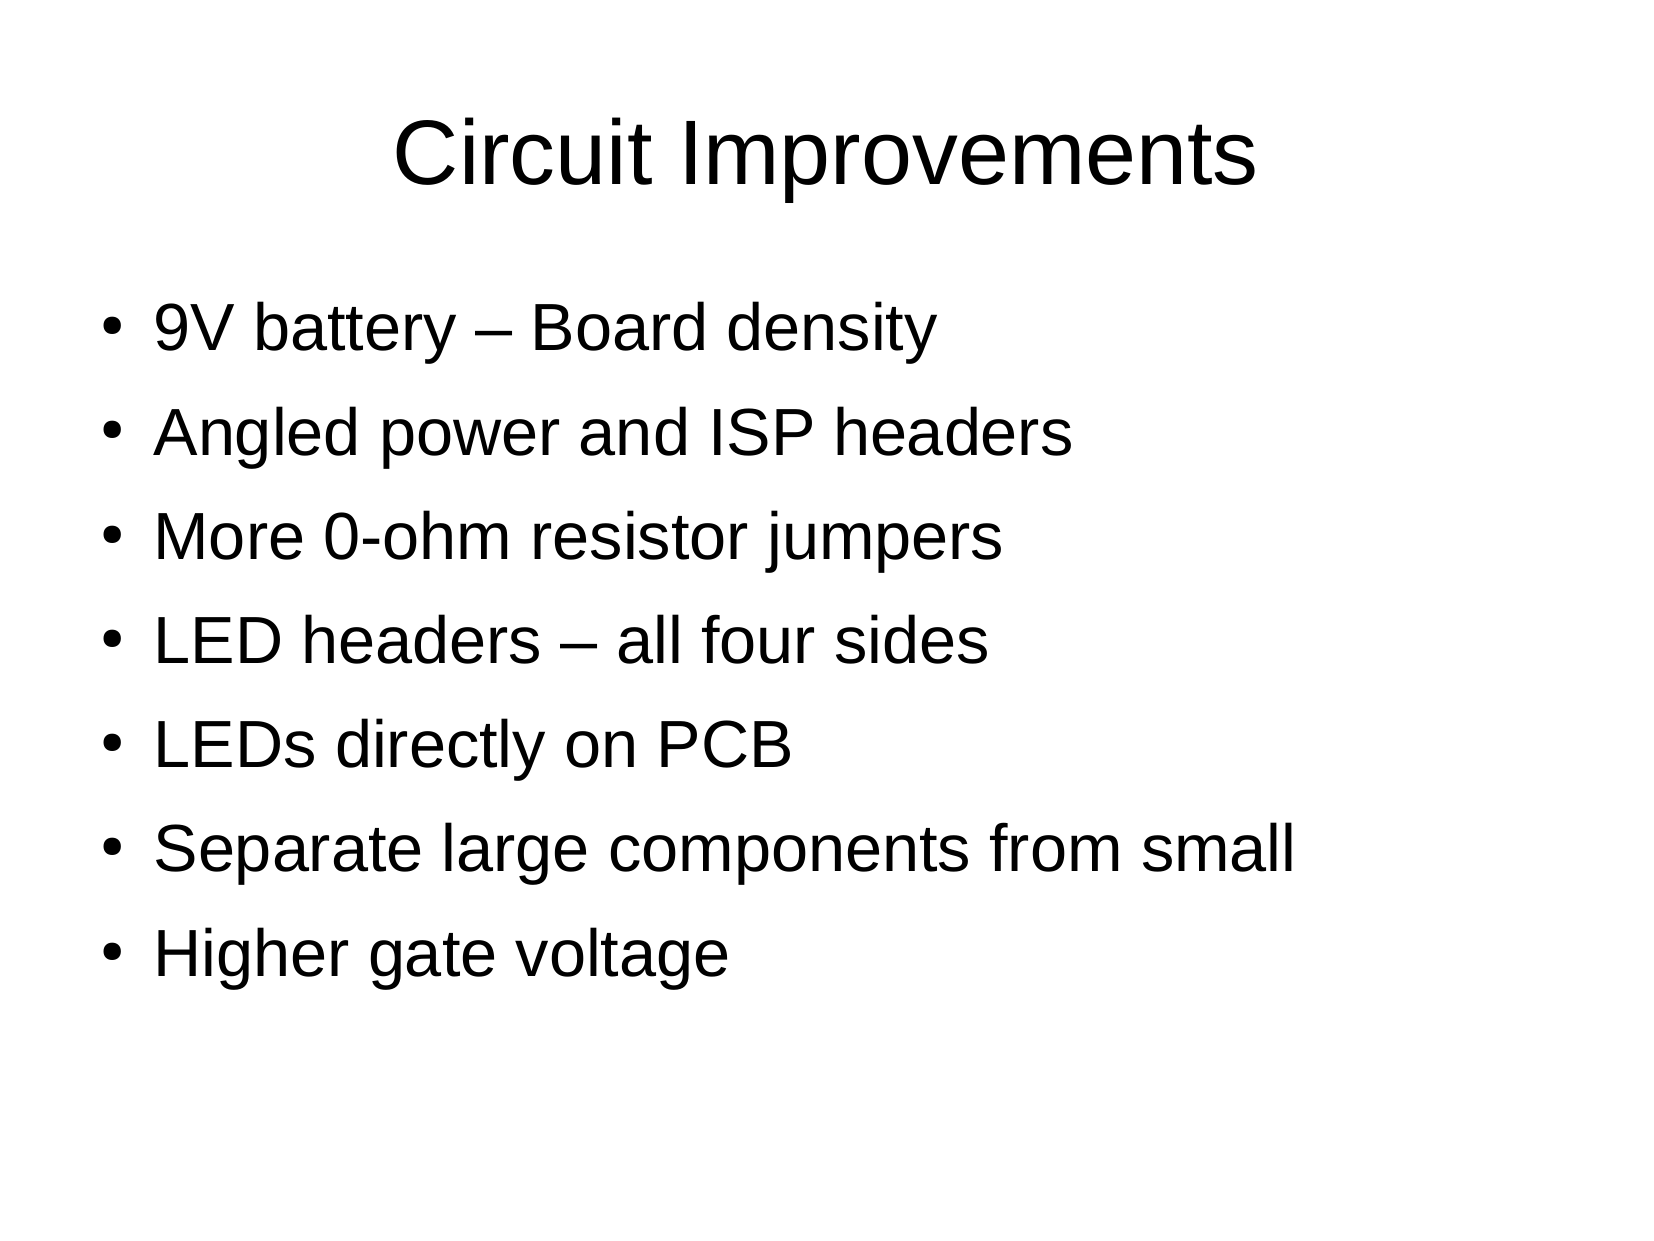

# Circuit Improvements
9V battery – Board density
Angled power and ISP headers
More 0-ohm resistor jumpers
LED headers – all four sides
LEDs directly on PCB
Separate large components from small
Higher gate voltage